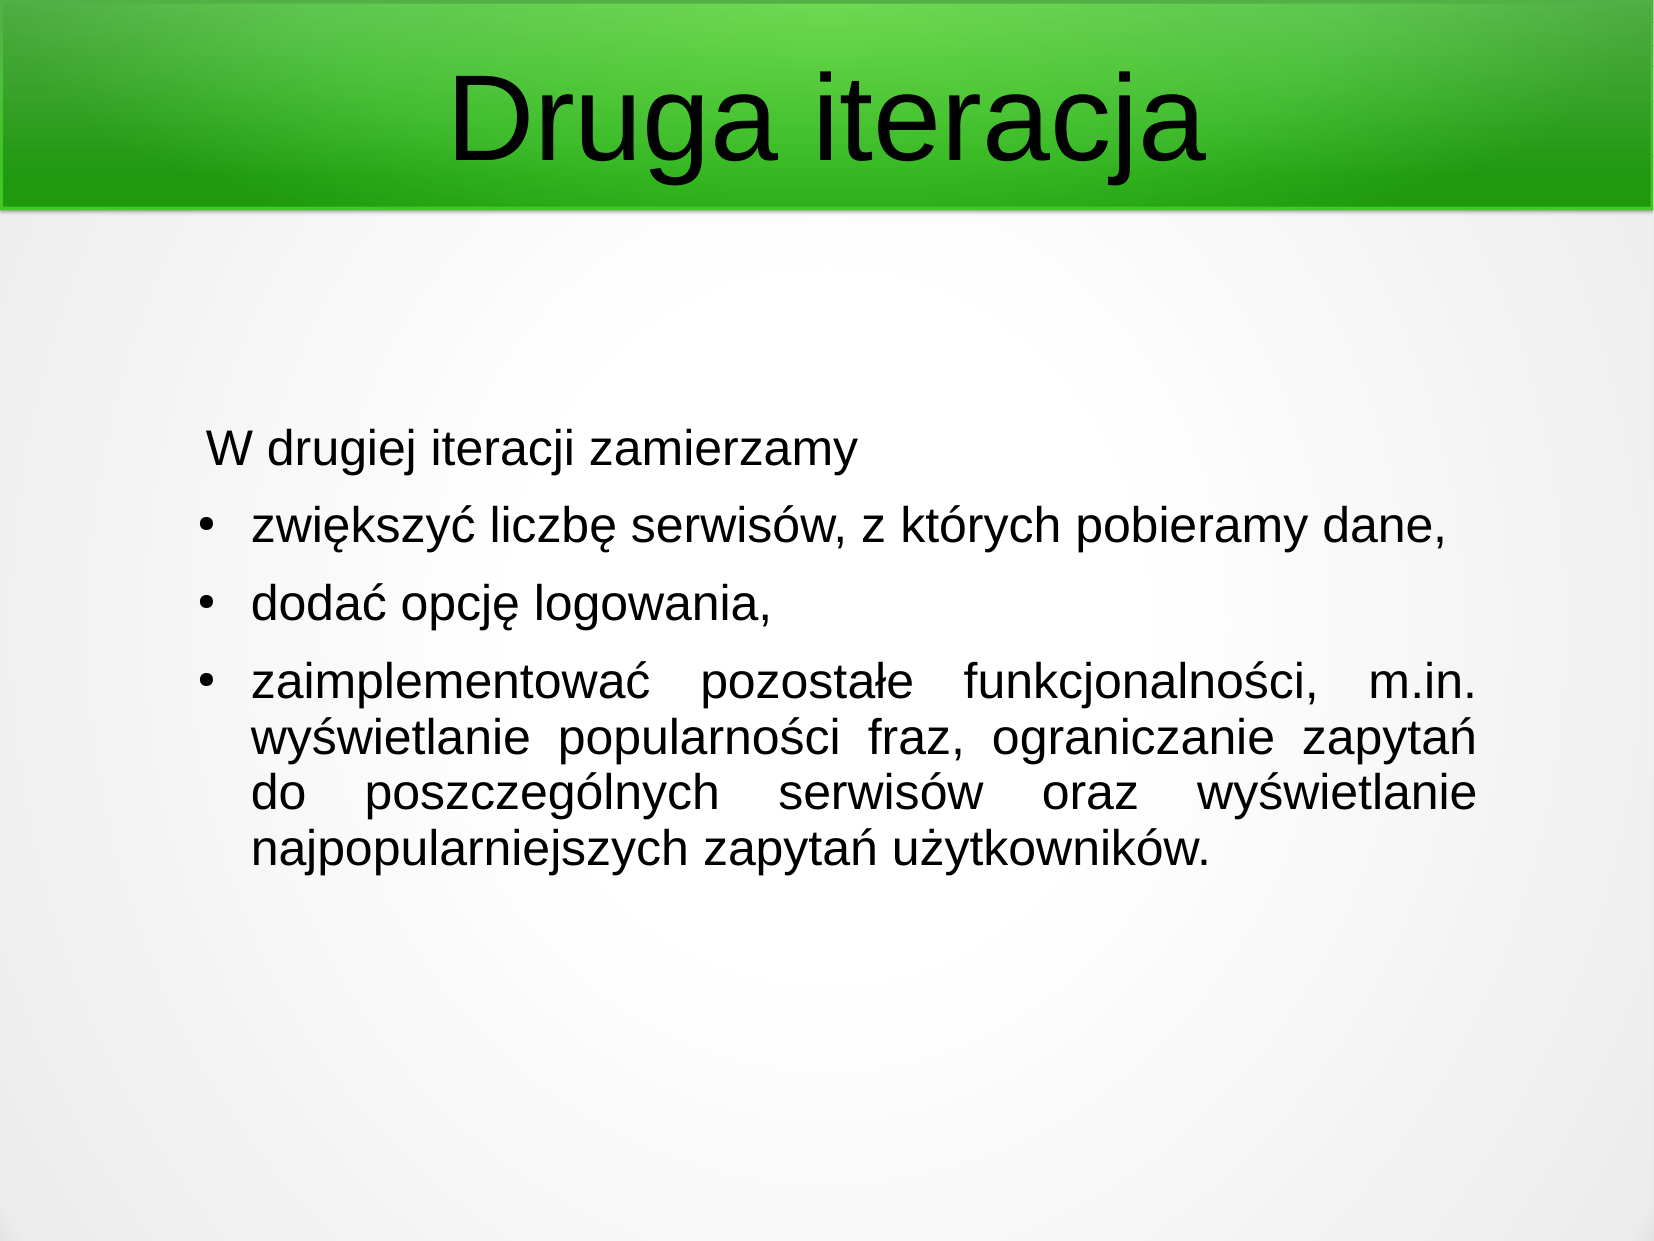

# Druga iteracja
W drugiej iteracji zamierzamy
zwiększyć liczbę serwisów, z których pobieramy dane,
dodać opcję logowania,
zaimplementować pozostałe funkcjonalności, m.in. wyświetlanie popularności fraz, ograniczanie zapytań do poszczególnych serwisów oraz wyświetlanie najpopularniejszych zapytań użytkowników.